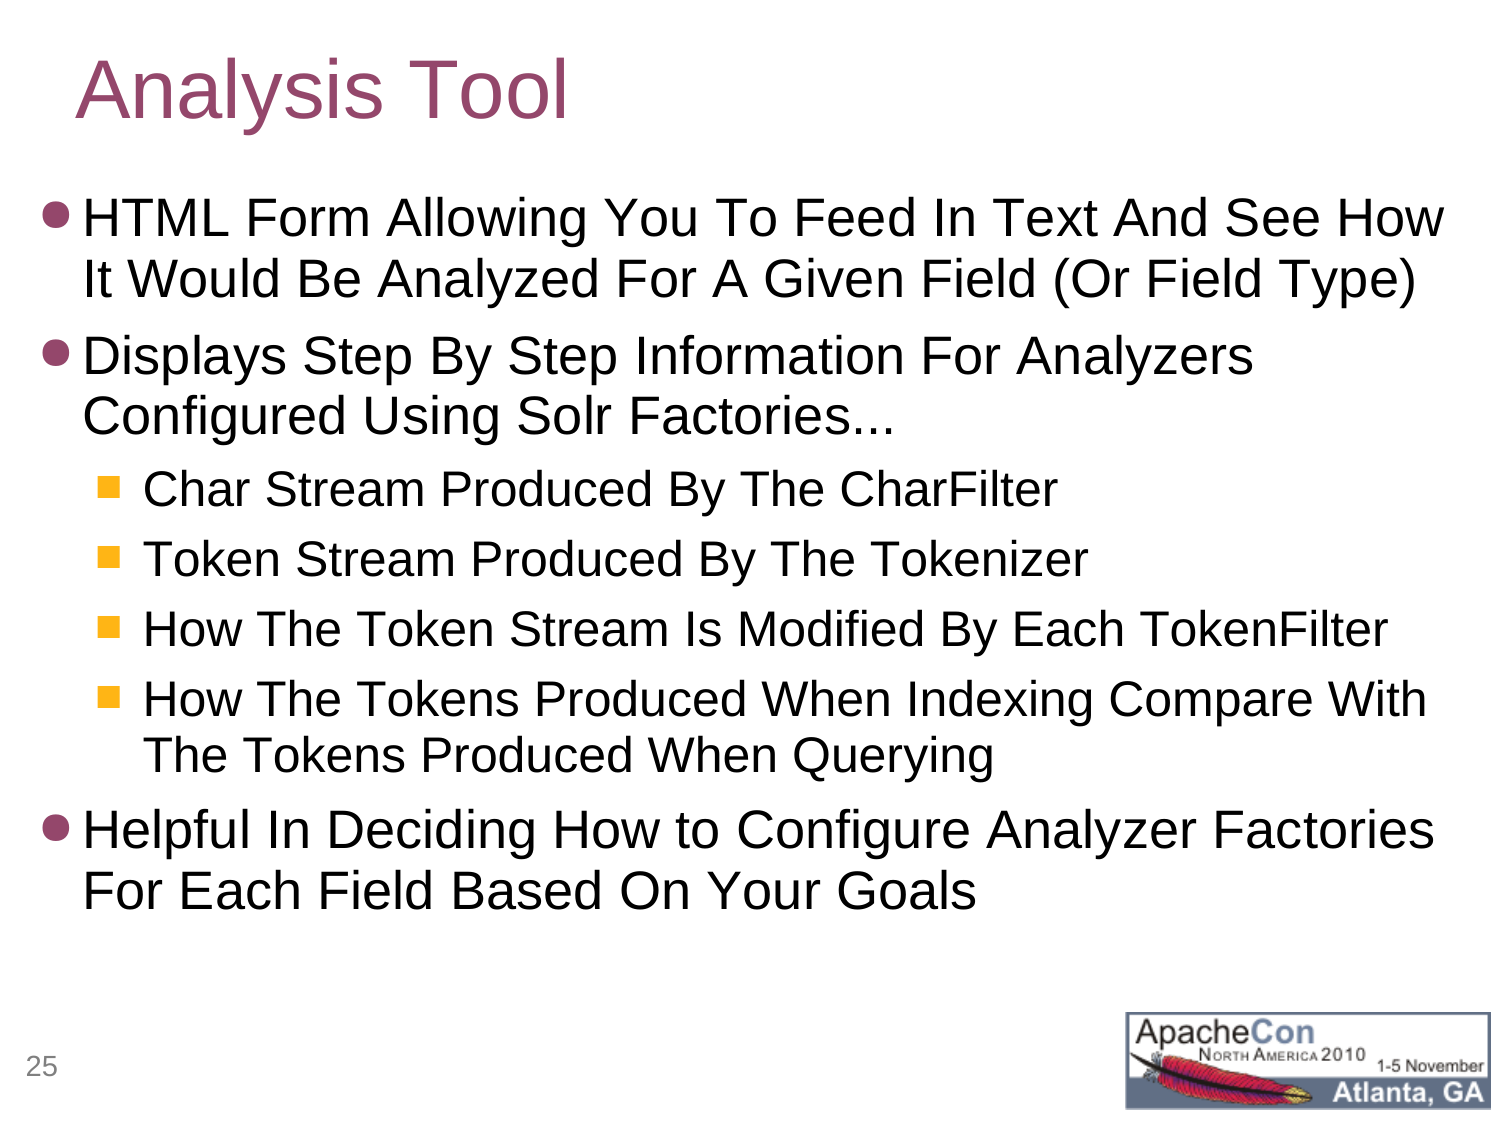

# Analysis Tool
HTML Form Allowing You To Feed In Text And See How It Would Be Analyzed For A Given Field (Or Field Type)
Displays Step By Step Information For Analyzers Configured Using Solr Factories...
Char Stream Produced By The CharFilter
Token Stream Produced By The Tokenizer
How The Token Stream Is Modified By Each TokenFilter
How The Tokens Produced When Indexing Compare With The Tokens Produced When Querying
Helpful In Deciding How to Configure Analyzer Factories For Each Field Based On Your Goals
25